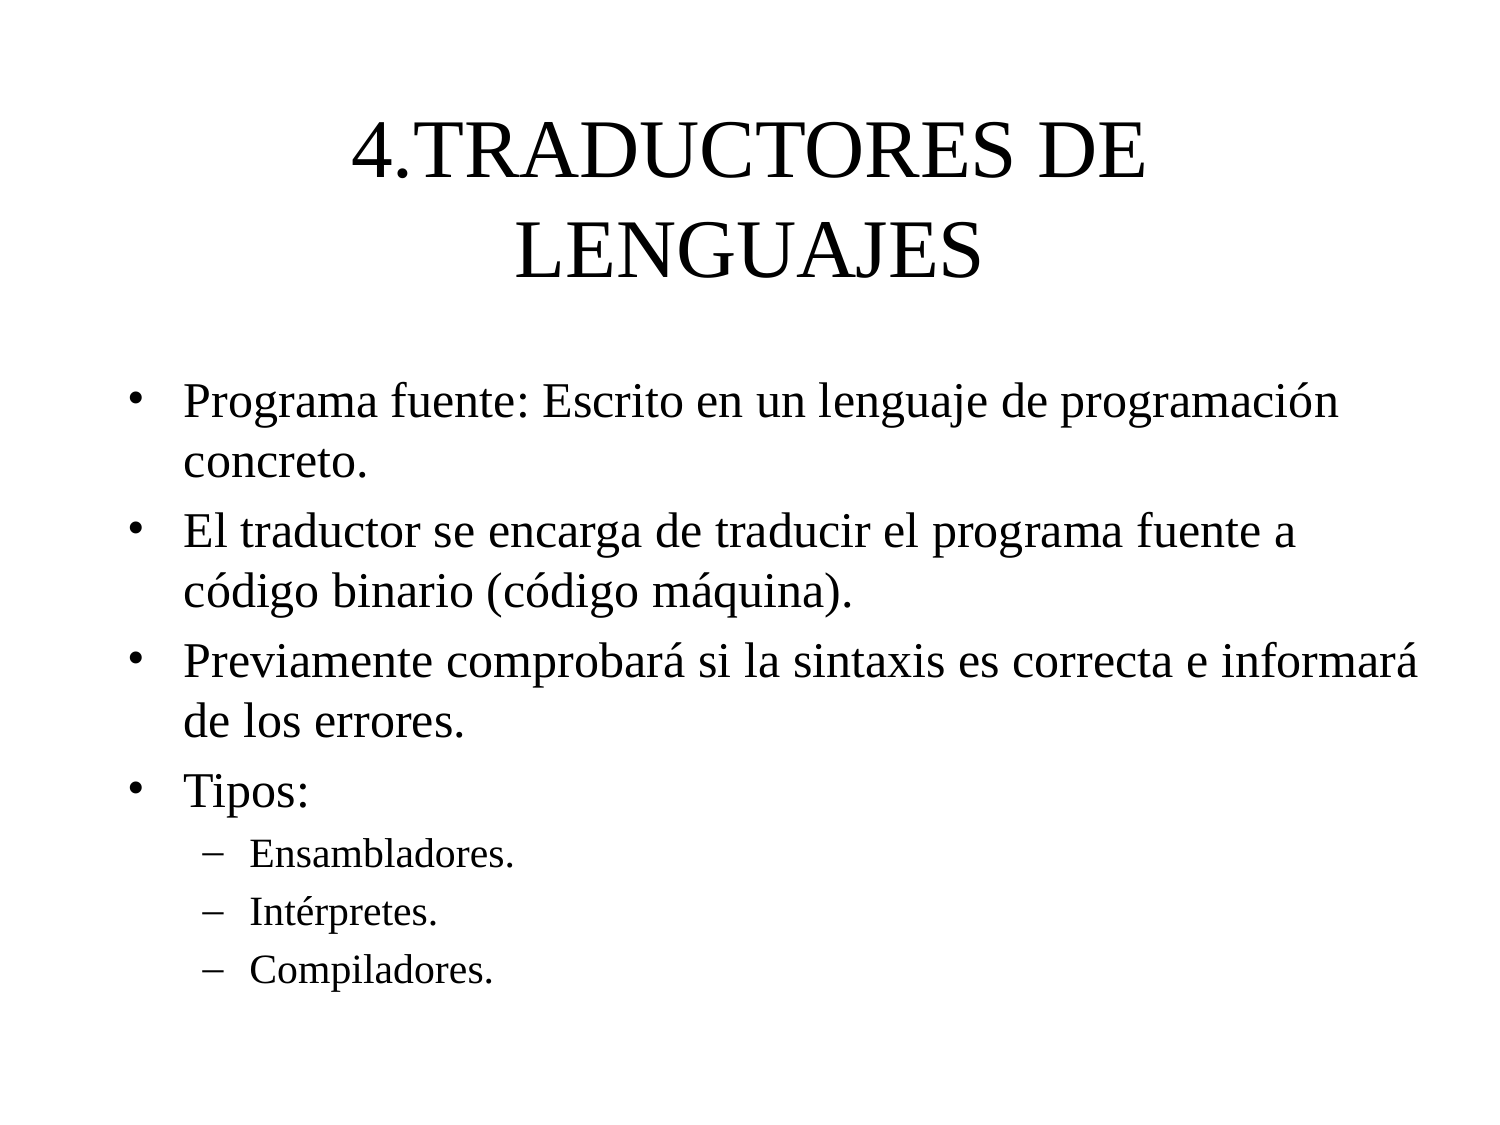

# 4.TRADUCTORES DE LENGUAJES
Programa fuente: Escrito en un lenguaje de programación concreto.
El traductor se encarga de traducir el programa fuente a código binario (código máquina).
Previamente comprobará si la sintaxis es correcta e informará de los errores.
Tipos:
Ensambladores.
Intérpretes.
Compiladores.